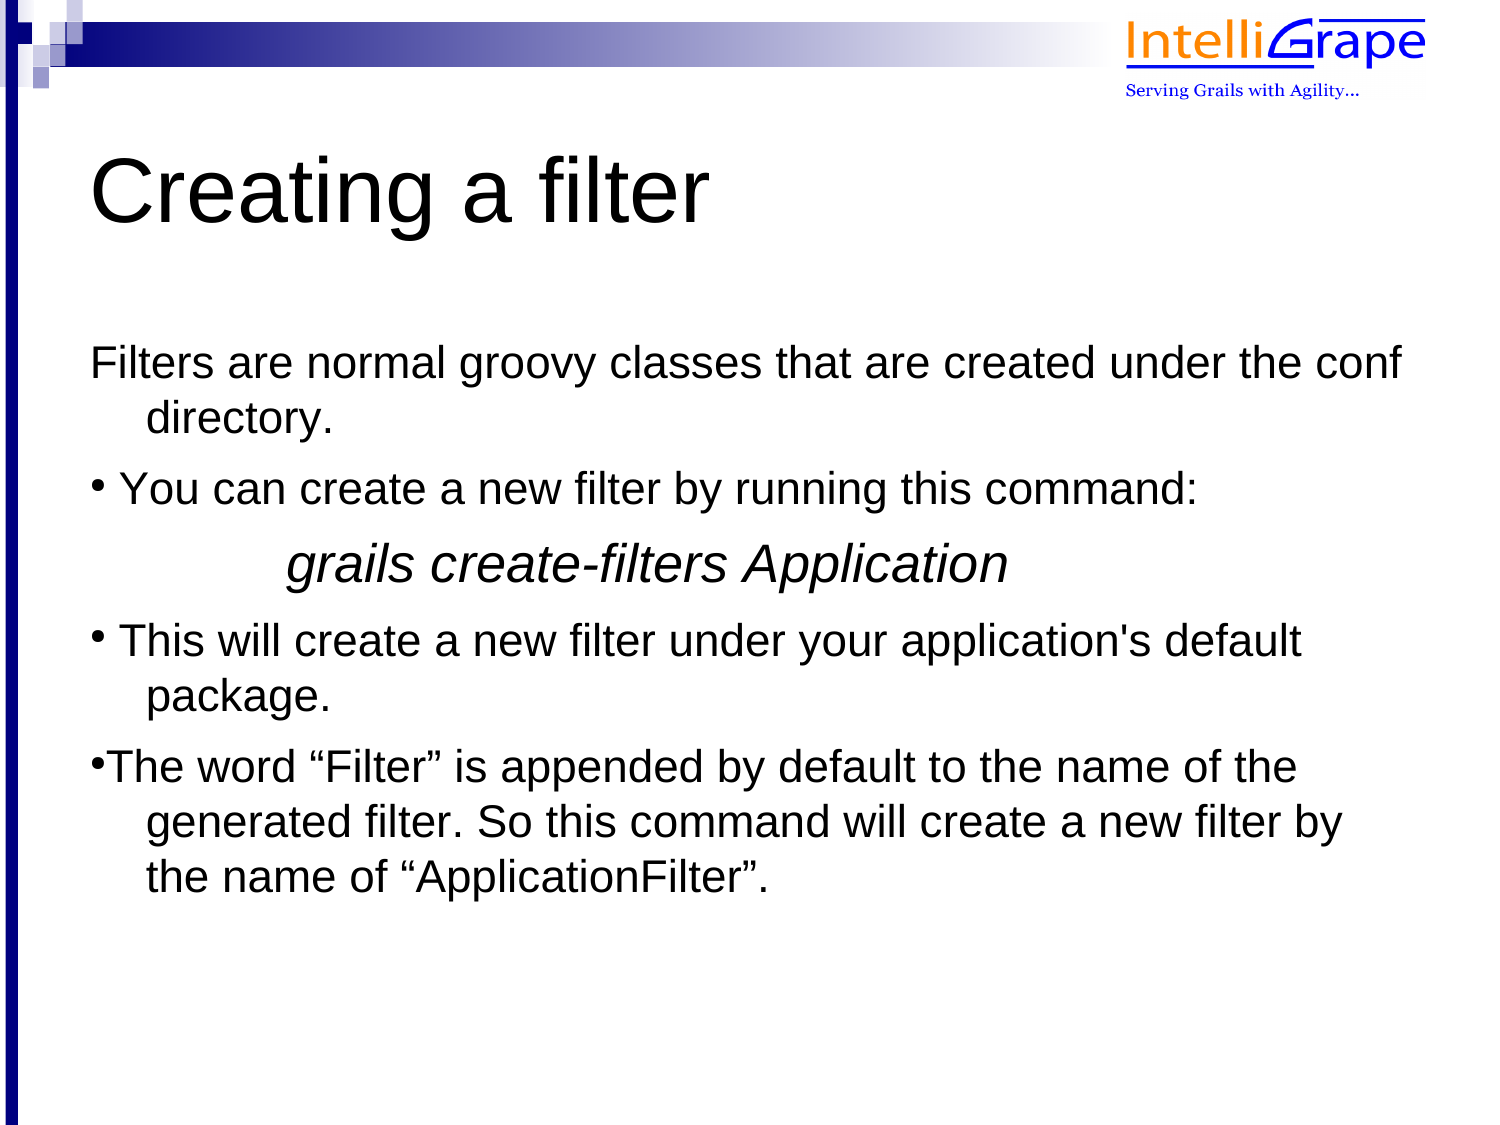

# Creating a filter
Filters are normal groovy classes that are created under the conf directory.
 You can create a new filter by running this command:
grails create-filters Application
 This will create a new filter under your application's default package.
The word “Filter” is appended by default to the name of the generated filter. So this command will create a new filter by the name of “ApplicationFilter”.